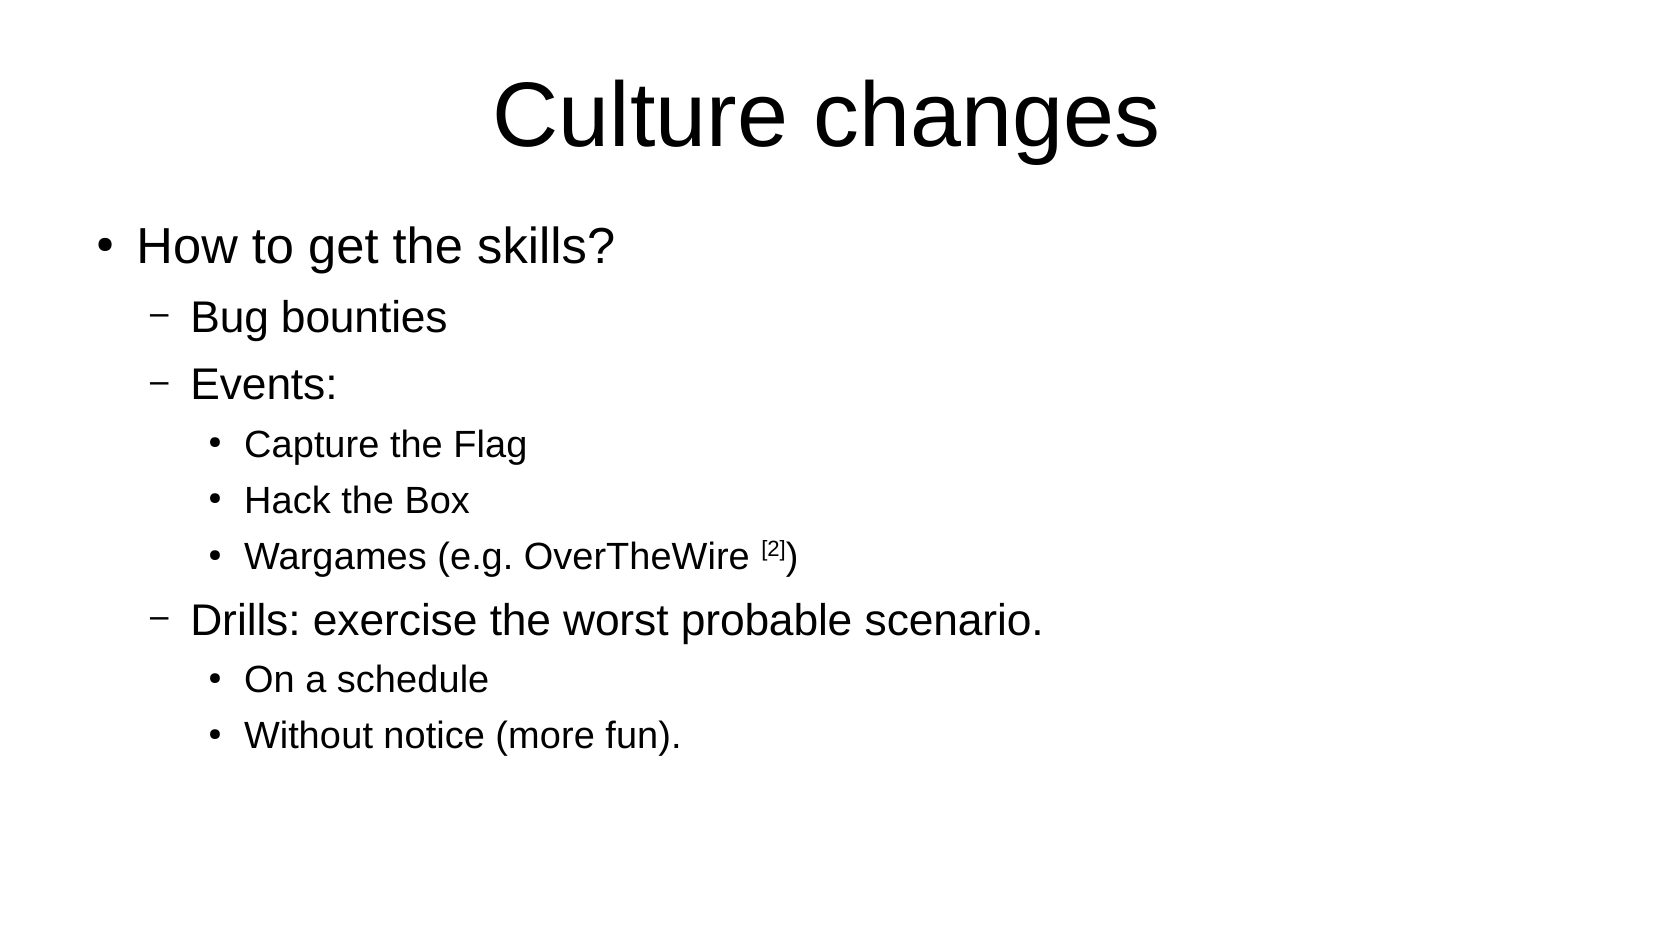

# Culture changes
How to get the skills?
Bug bounties
Events:
Capture the Flag
Hack the Box
Wargames (e.g. OverTheWire [2])
Drills: exercise the worst probable scenario.
On a schedule
Without notice (more fun).